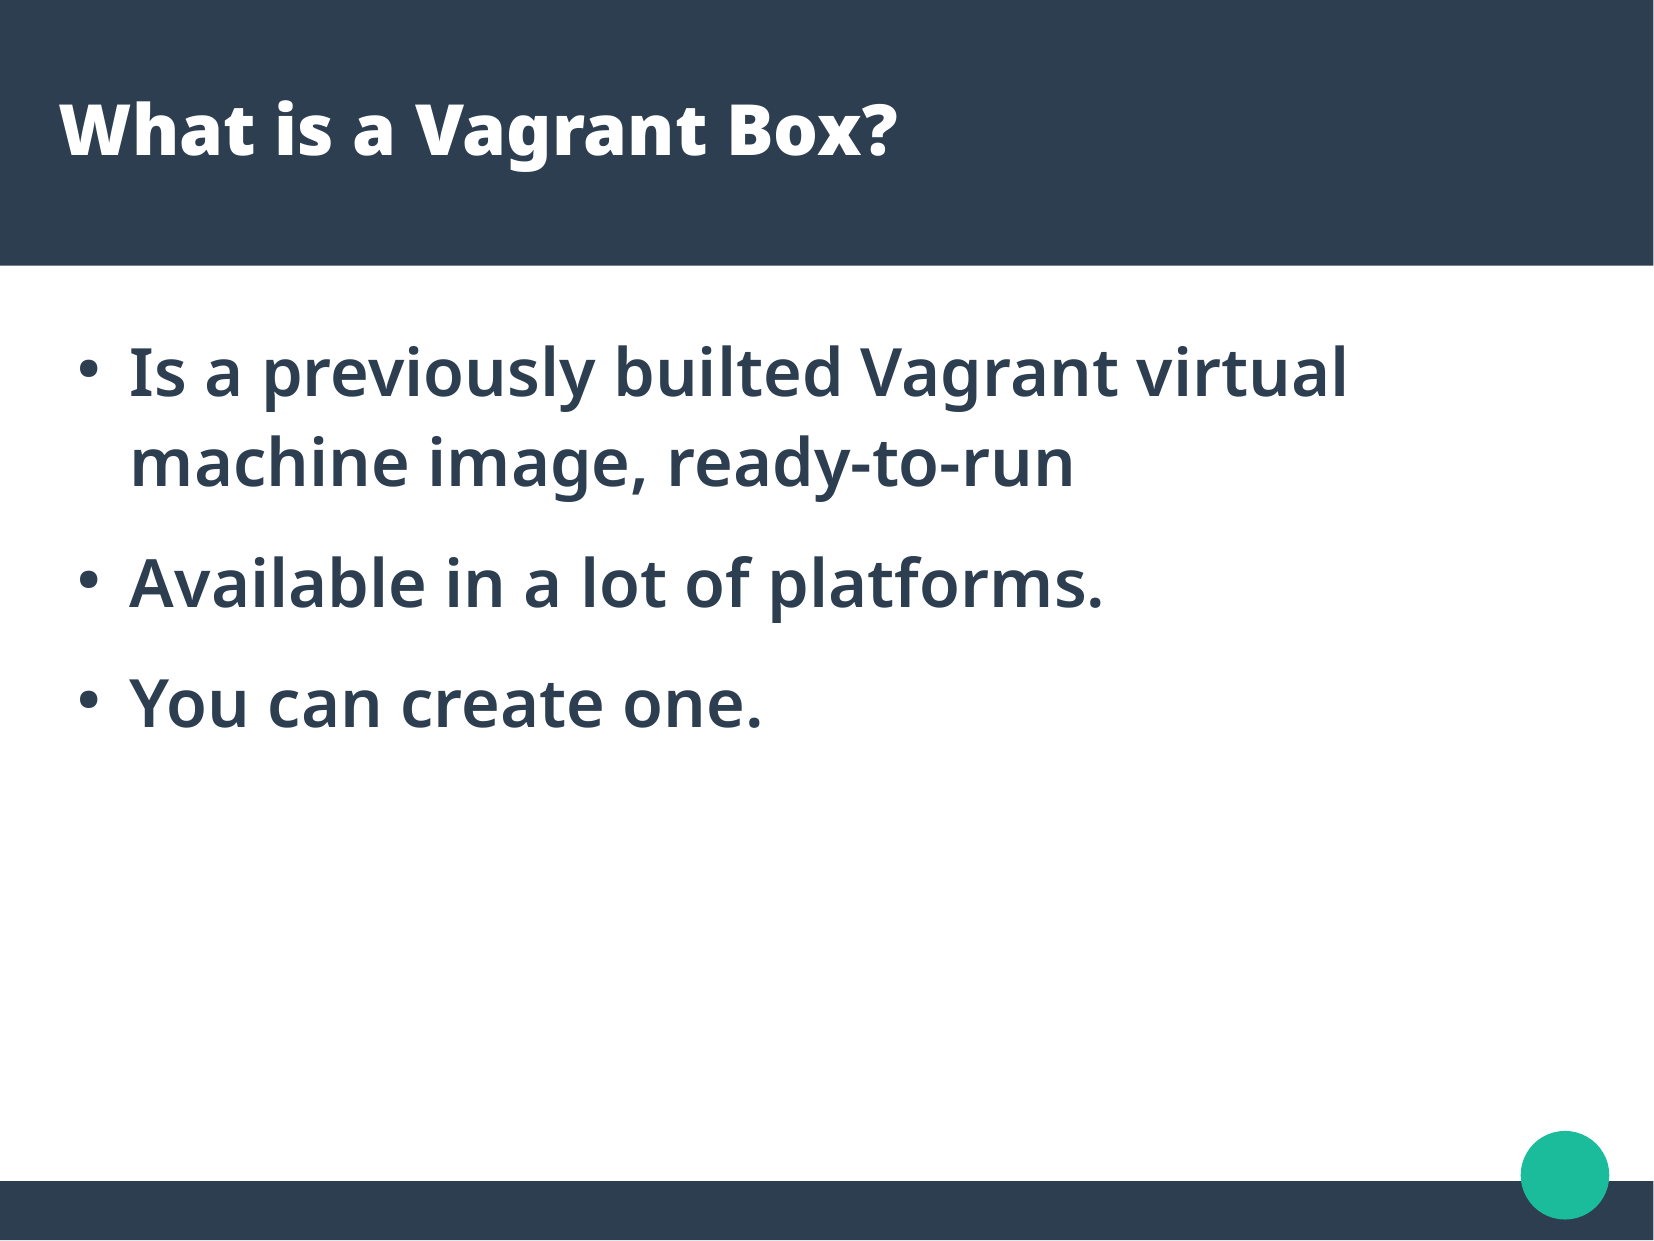

# What is a Vagrant Box?
Is a previously builted Vagrant virtual machine image, ready-to-run
Available in a lot of platforms.
You can create one.